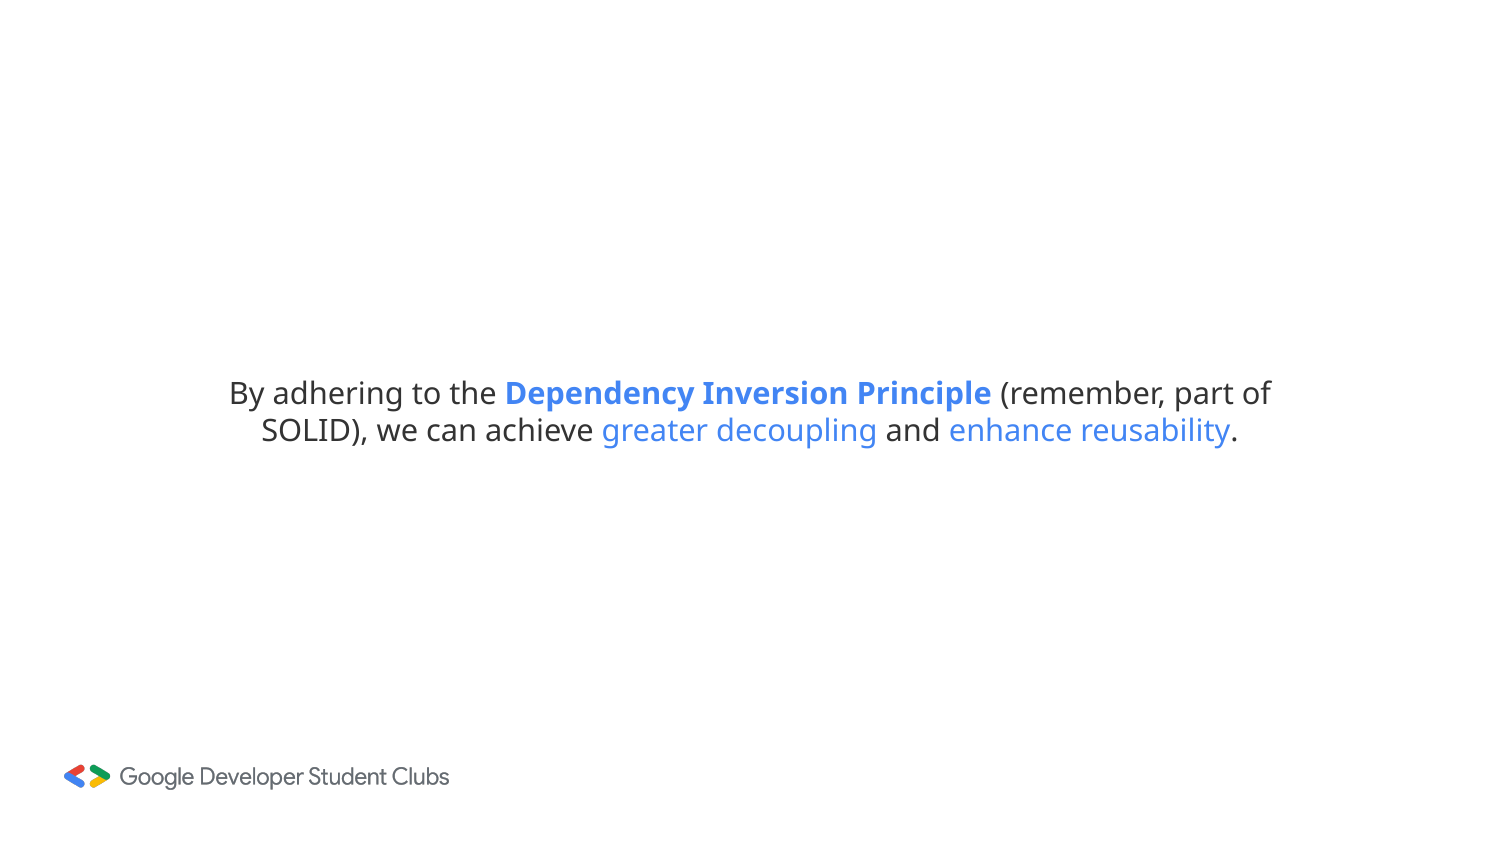

# By adhering to the Dependency Inversion Principle (remember, part of SOLID), we can achieve greater decoupling and enhance reusability.